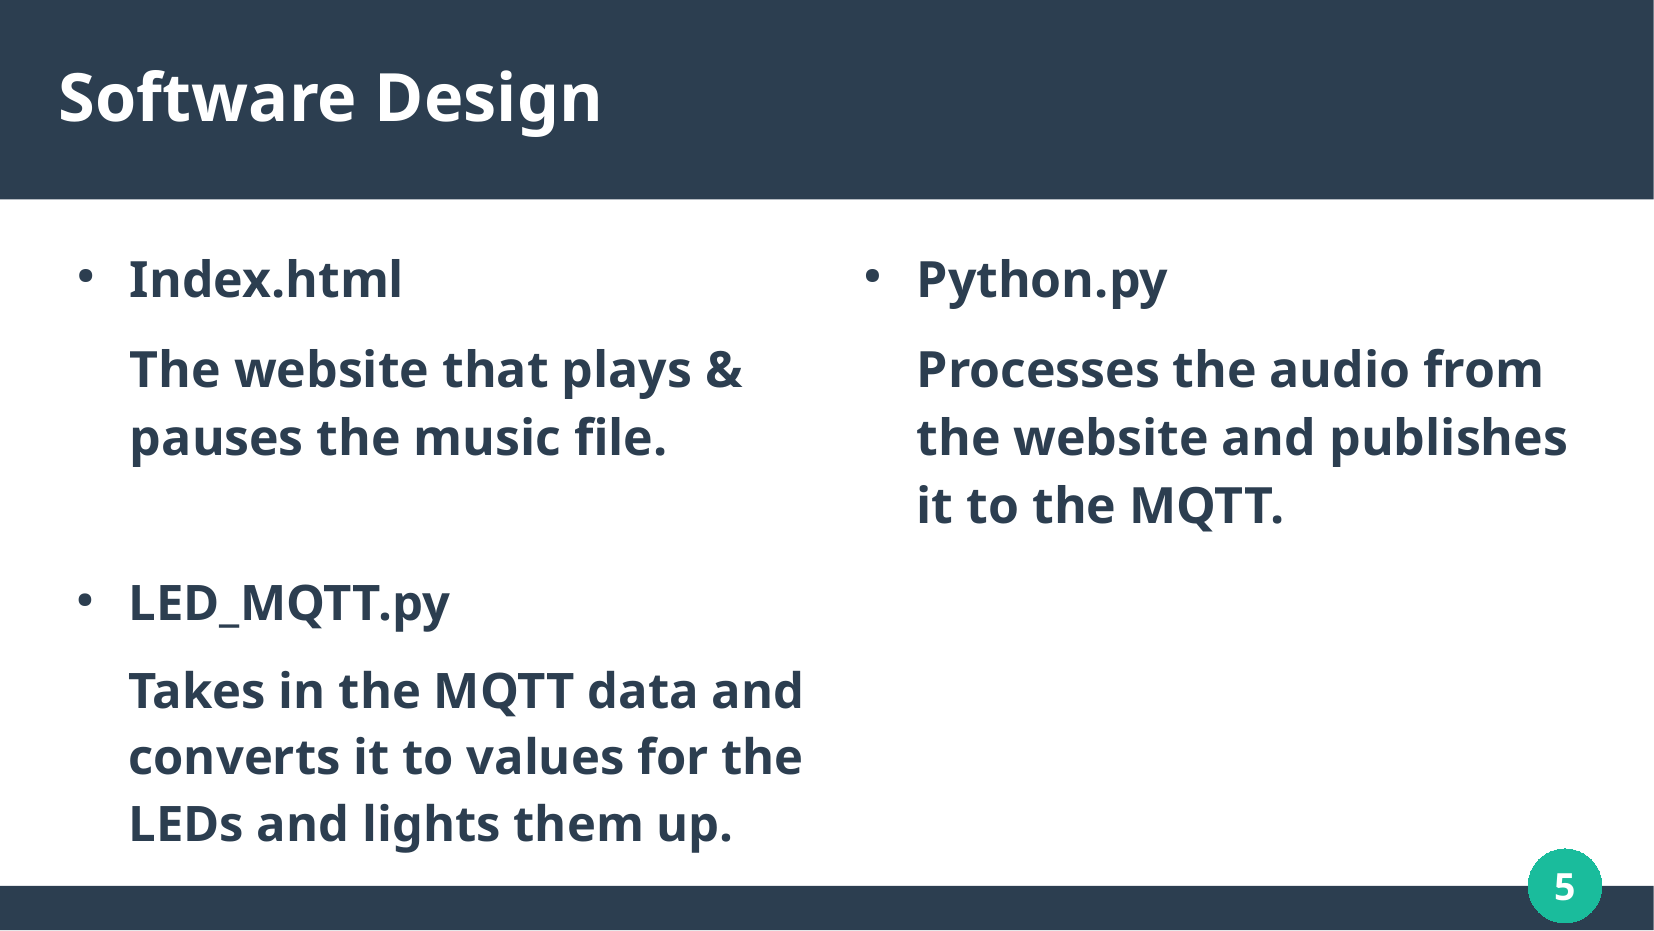

# Software Design
Index.html
The website that plays & pauses the music file.
Python.py
Processes the audio from the website and publishes it to the MQTT.
LED_MQTT.py
Takes in the MQTT data and converts it to values for the LEDs and lights them up.
5